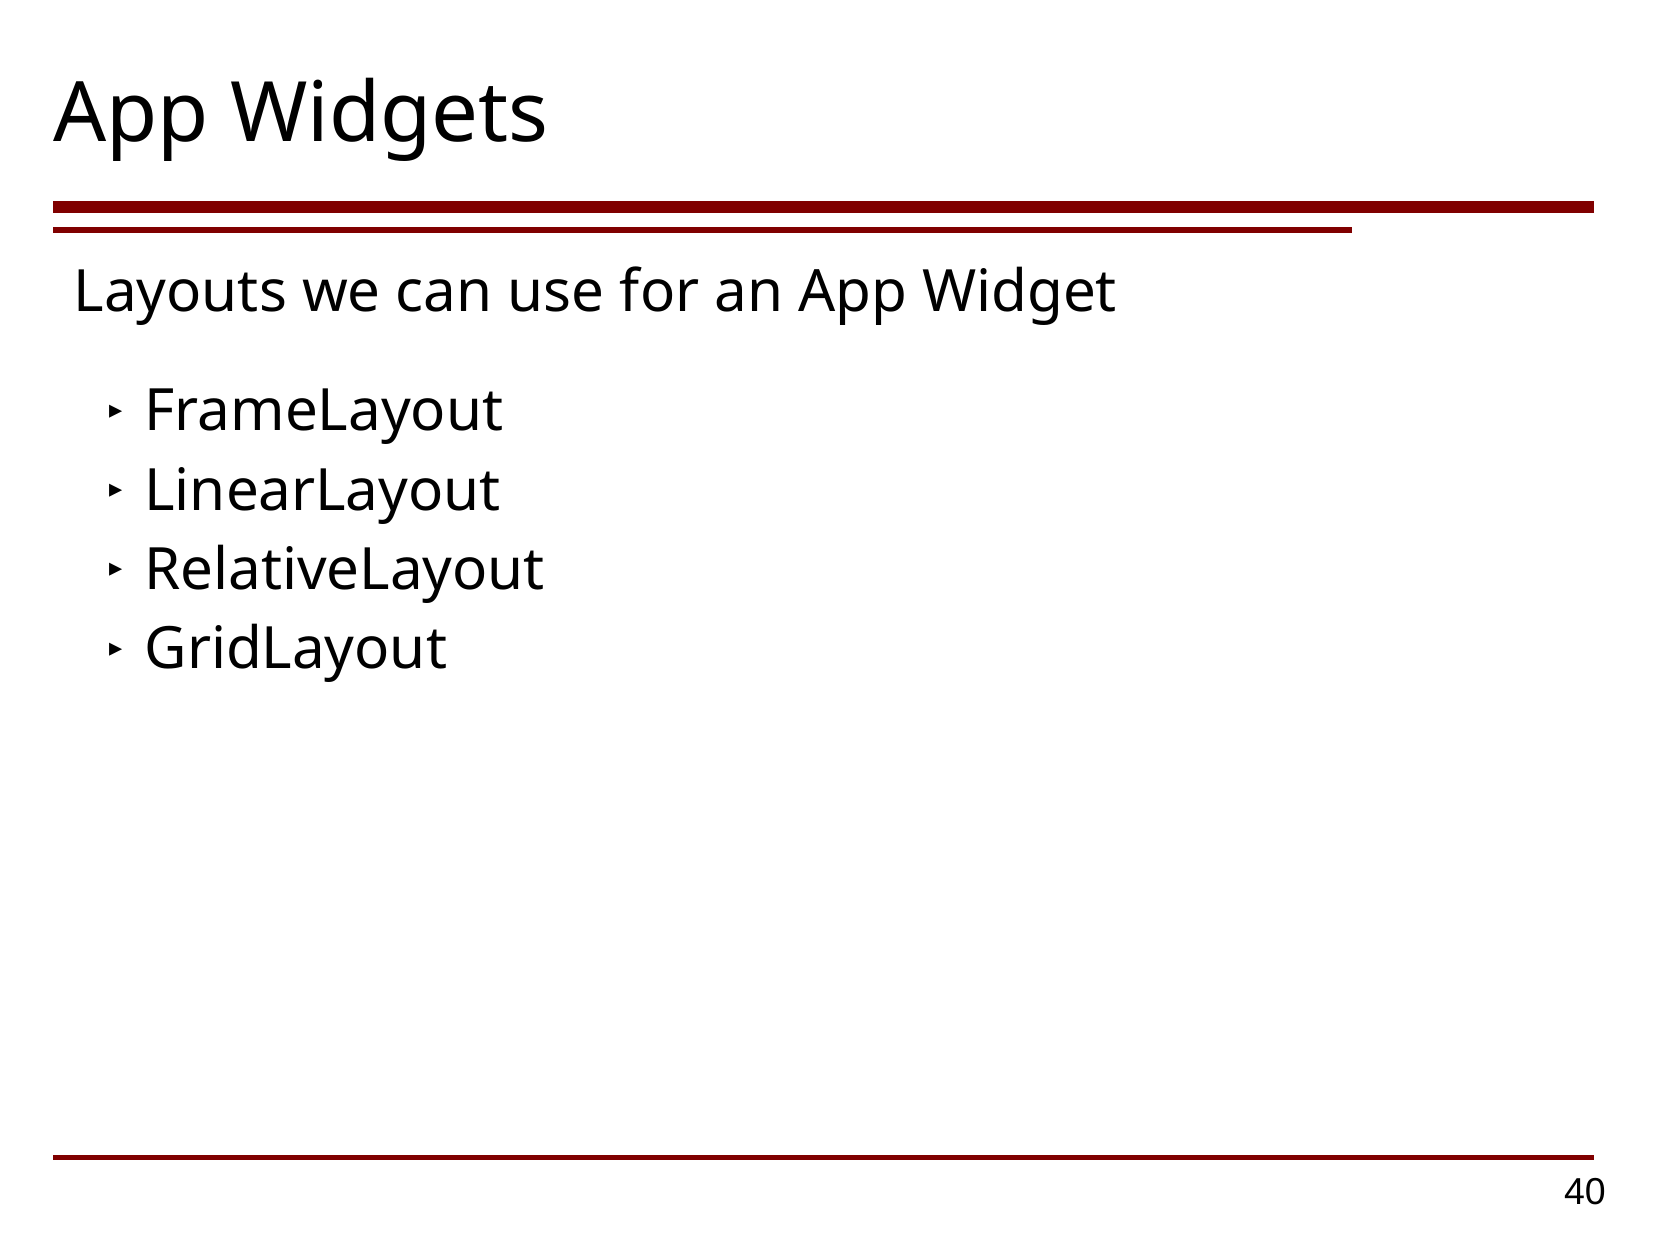

# App Widgets
Layouts we can use for an App Widget
FrameLayout
LinearLayout
RelativeLayout
GridLayout